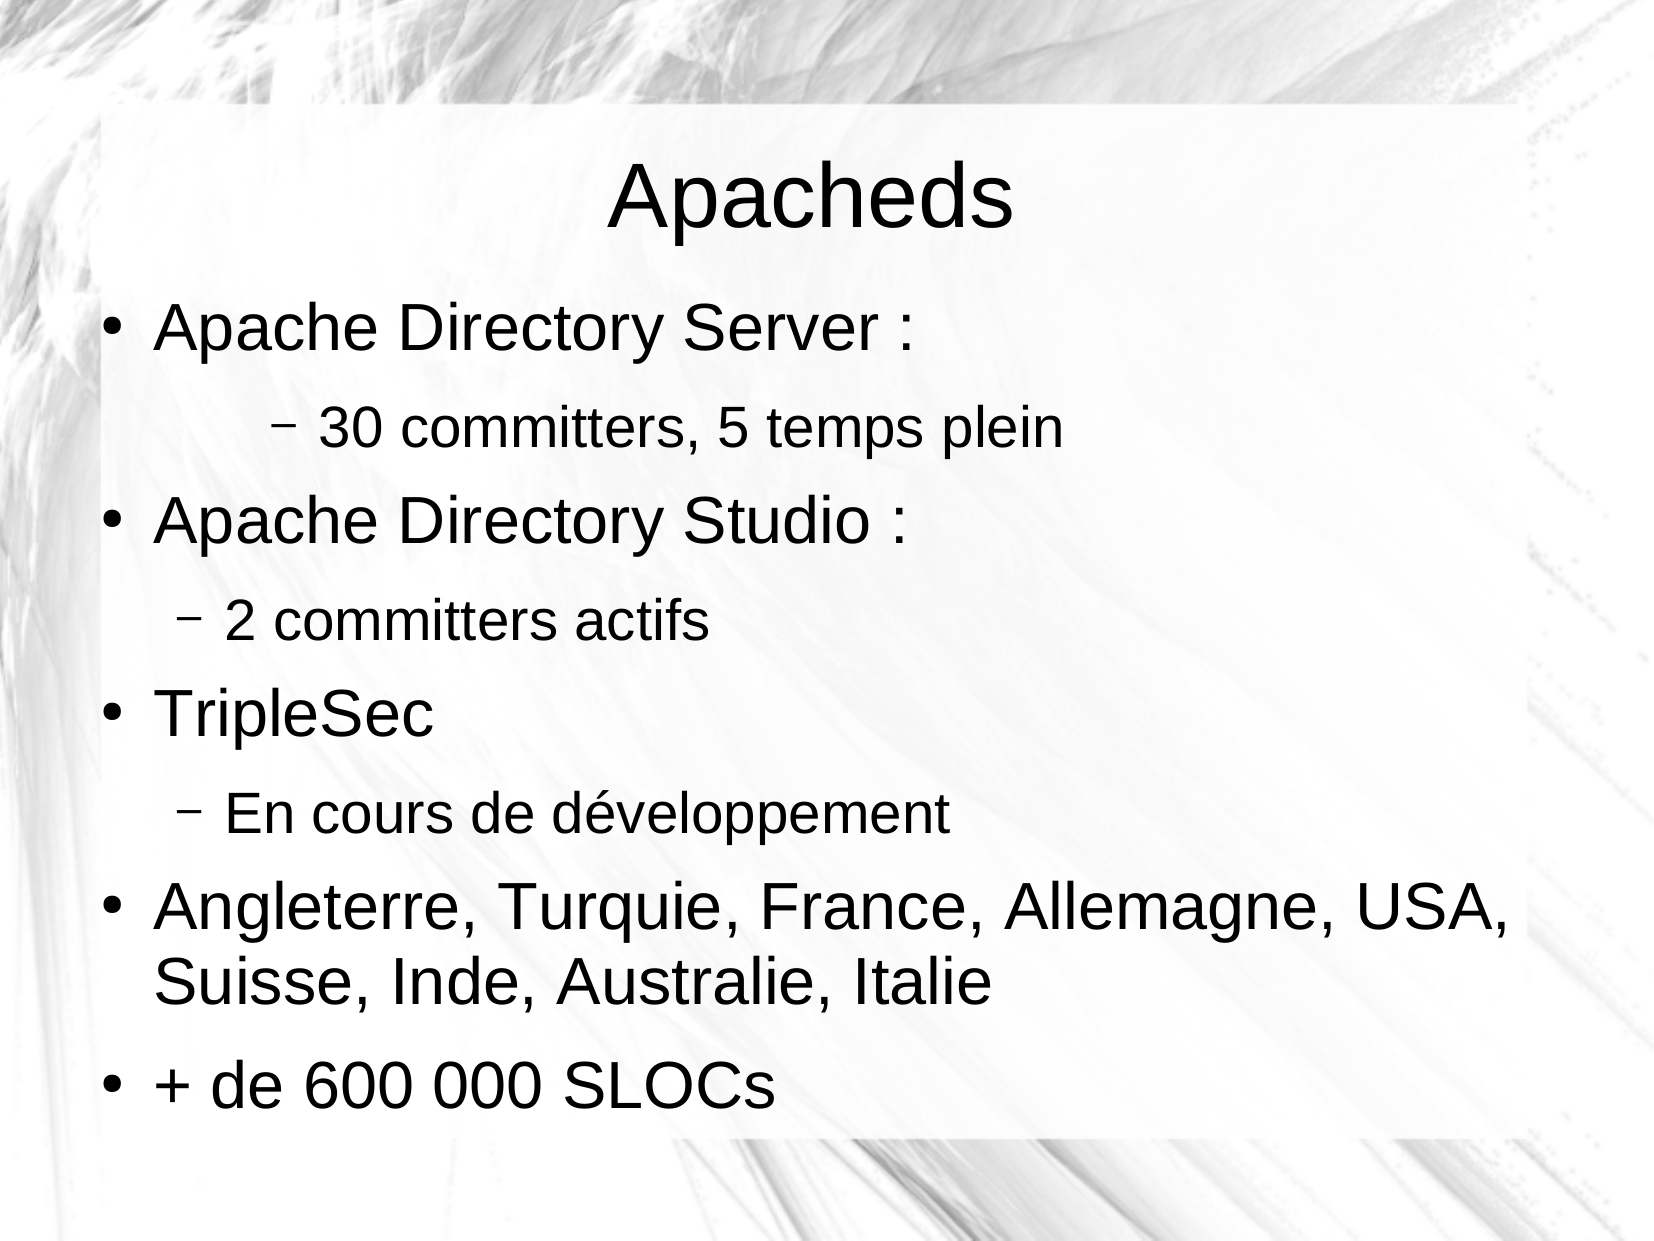

# Apacheds
Apache Directory Server :
30 committers, 5 temps plein
Apache Directory Studio :
2 committers actifs
TripleSec
En cours de développement
Angleterre, Turquie, France, Allemagne, USA, Suisse, Inde, Australie, Italie
+ de 600 000 SLOCs